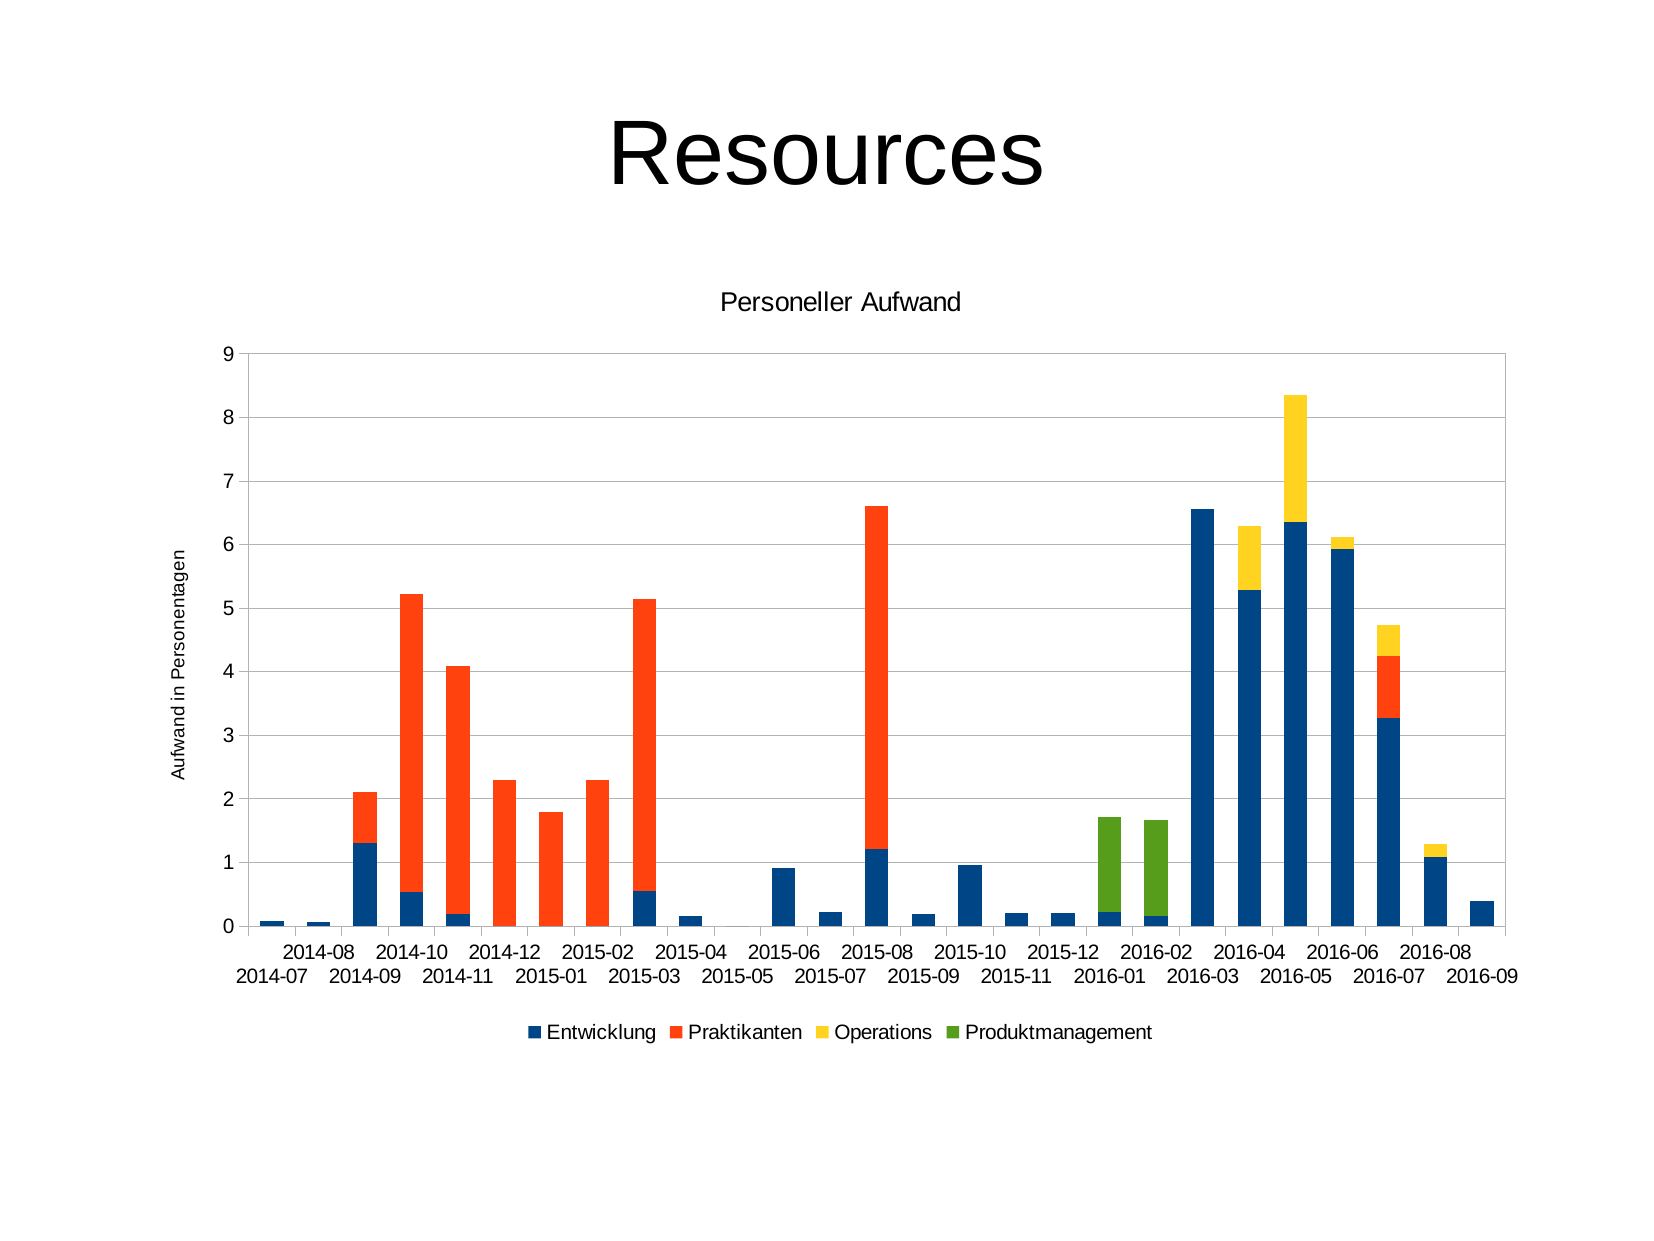

# Resources
### Chart: Personeller Aufwand
| Category | Entwicklung | Praktikanten | Operations | Produktmanagement |
|---|---|---|---|---|
| 2014-07 | 0.0865800865800866 | None | None | None |
| 2014-08 | 0.0649350649350649 | None | None | None |
| 2014-09 | 1.30952380952381 | 0.8 | None | None |
| 2014-10 | 0.53030303030303 | 4.7 | None | None |
| 2014-11 | 0.194805194805195 | 3.9 | None | None |
| 2014-12 | 0.0 | 2.3 | None | None |
| 2015-01 | 0.0 | 1.8 | None | None |
| 2015-02 | 0.0 | 2.3 | None | None |
| 2015-03 | 0.551948051948052 | 4.6 | None | None |
| 2015-04 | 0.151515151515152 | None | None | None |
| 2015-05 | 0.0 | None | None | None |
| 2015-06 | 0.91991341991342 | None | None | None |
| 2015-07 | 0.227272727272727 | None | None | None |
| 2015-08 | 1.21212121212121 | 5.38961038961039 | None | None |
| 2015-09 | 0.183982683982684 | None | None | None |
| 2015-10 | 0.963203463203463 | None | None | None |
| 2015-11 | 0.205627705627706 | None | None | None |
| 2015-12 | 0.205627705627706 | None | None | None |
| 2016-01 | 0.216450216450216 | None | None | 1.5 |
| 2016-02 | 0.162337662337662 | None | None | 1.5 |
| 2016-03 | 6.55627705627706 | None | None | None |
| 2016-04 | 5.29004329004329 | None | 1.0 | None |
| 2016-05 | 6.35281385281385 | None | 2.0 | None |
| 2016-06 | 5.92424242424242 | None | 0.2 | None |
| 2016-07 | 3.26839826839827 | 0.974025974025974 | 0.5 | None |
| 2016-08 | 1.08441558441558 | None | 0.2 | None |
| 2016-09 | 0.4004329004329 | None | None | None |